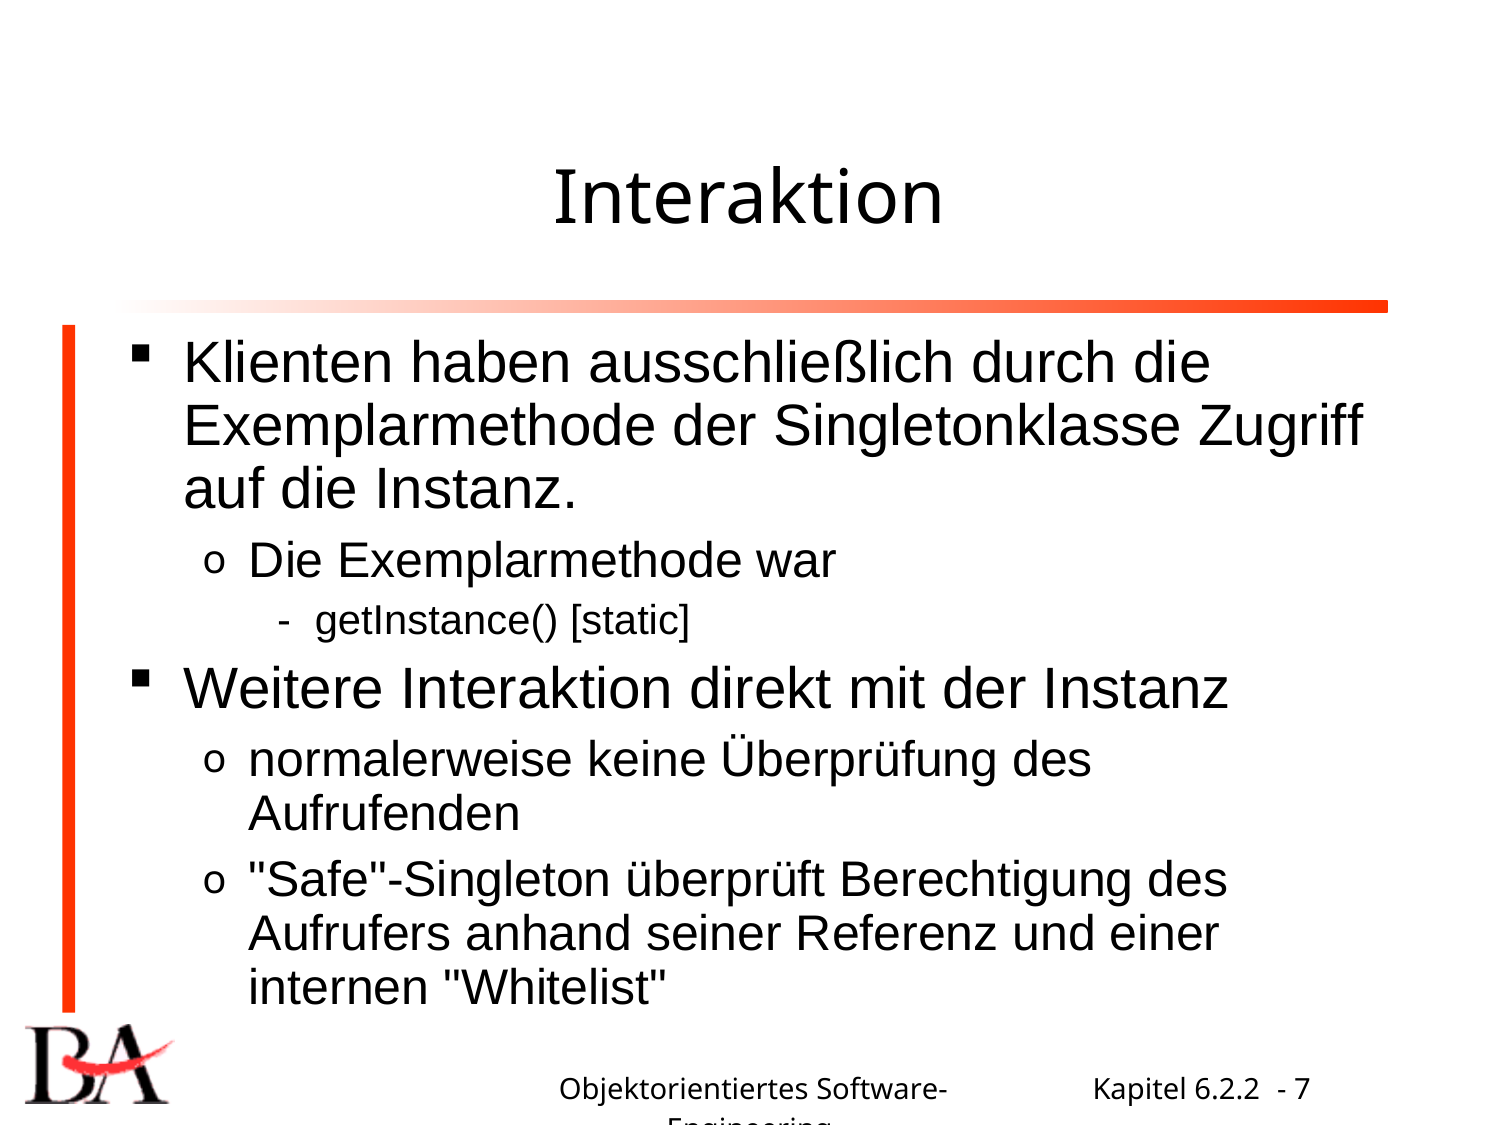

# Interaktion
Klienten haben ausschließlich durch die Exemplarmethode der Singletonklasse Zugriff auf die Instanz.
Die Exemplarmethode war
getInstance() [static]
Weitere Interaktion direkt mit der Instanz
normalerweise keine Überprüfung des Aufrufenden
"Safe"-Singleton überprüft Berechtigung des Aufrufers anhand seiner Referenz und einer internen "Whitelist"
7